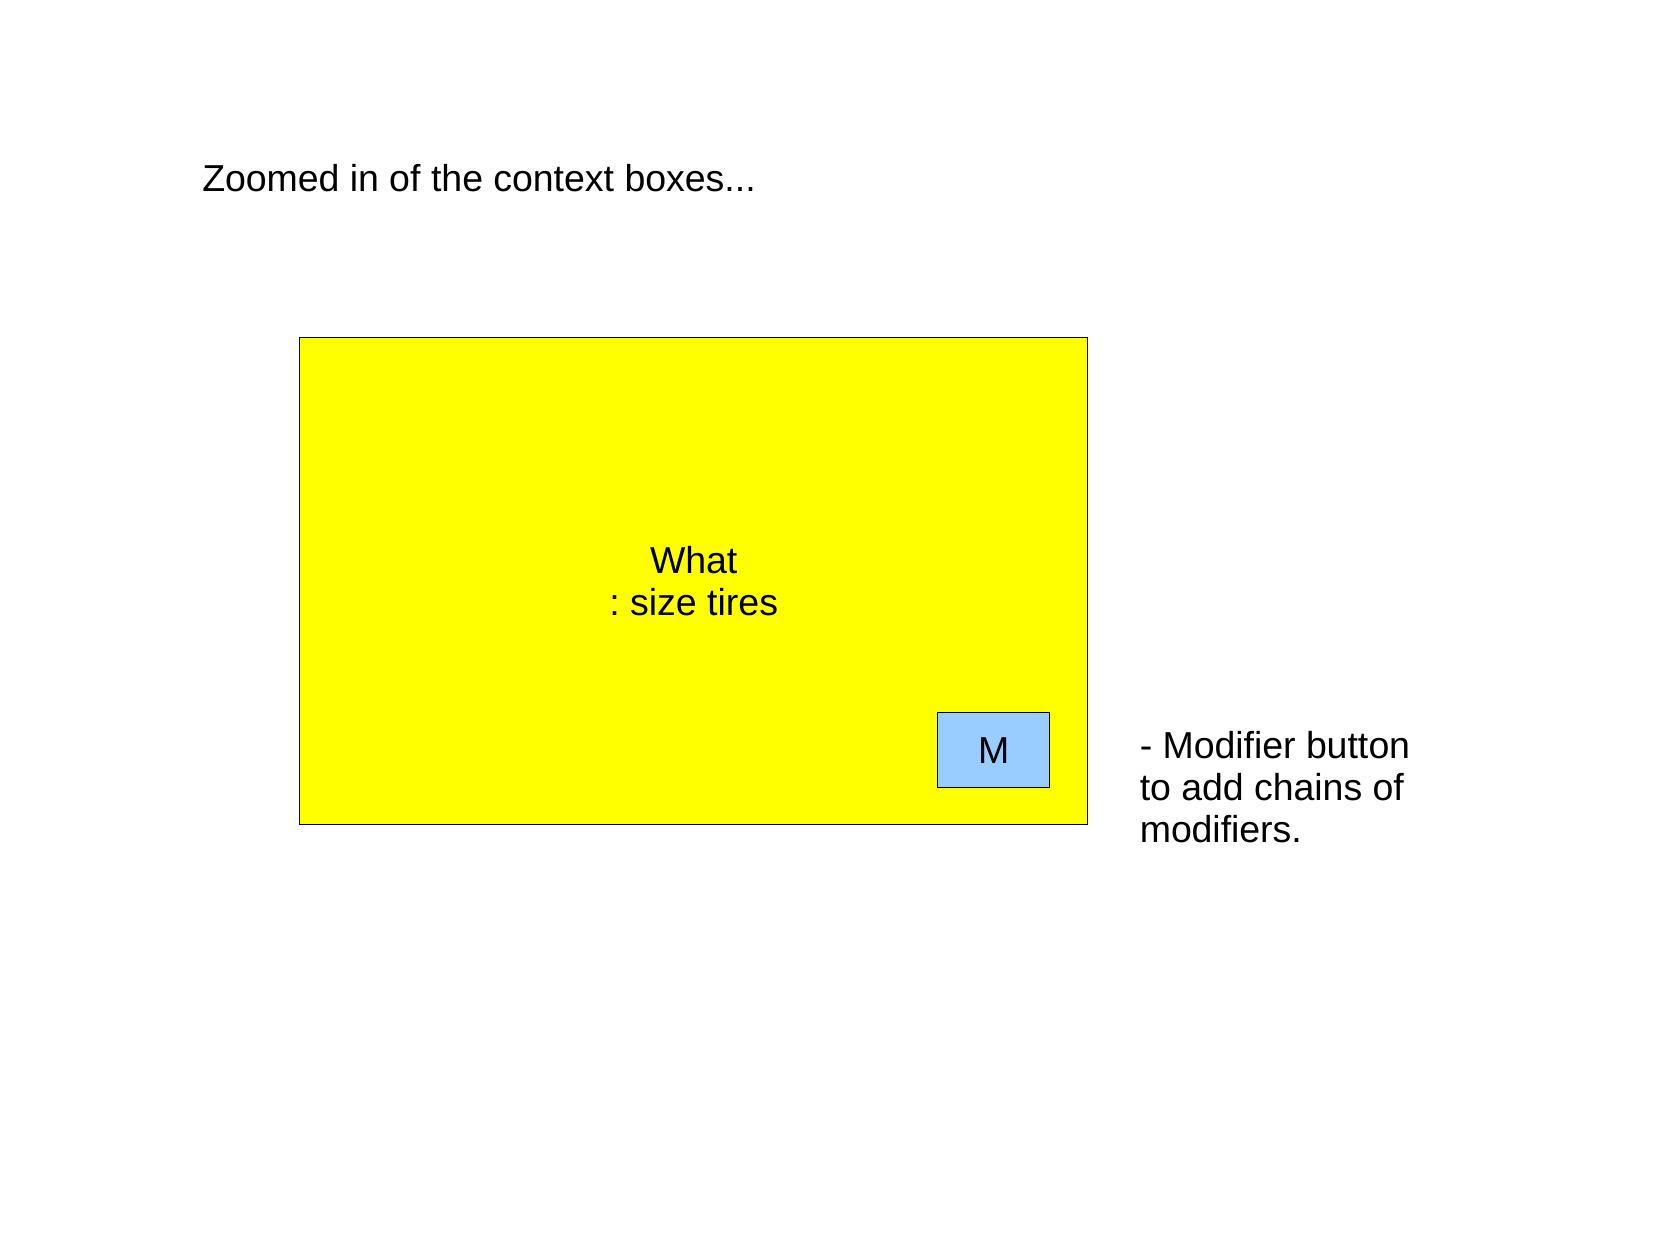

Zoomed in of the context boxes...
What
: size tires
M
- Modifier button to add chains of modifiers.